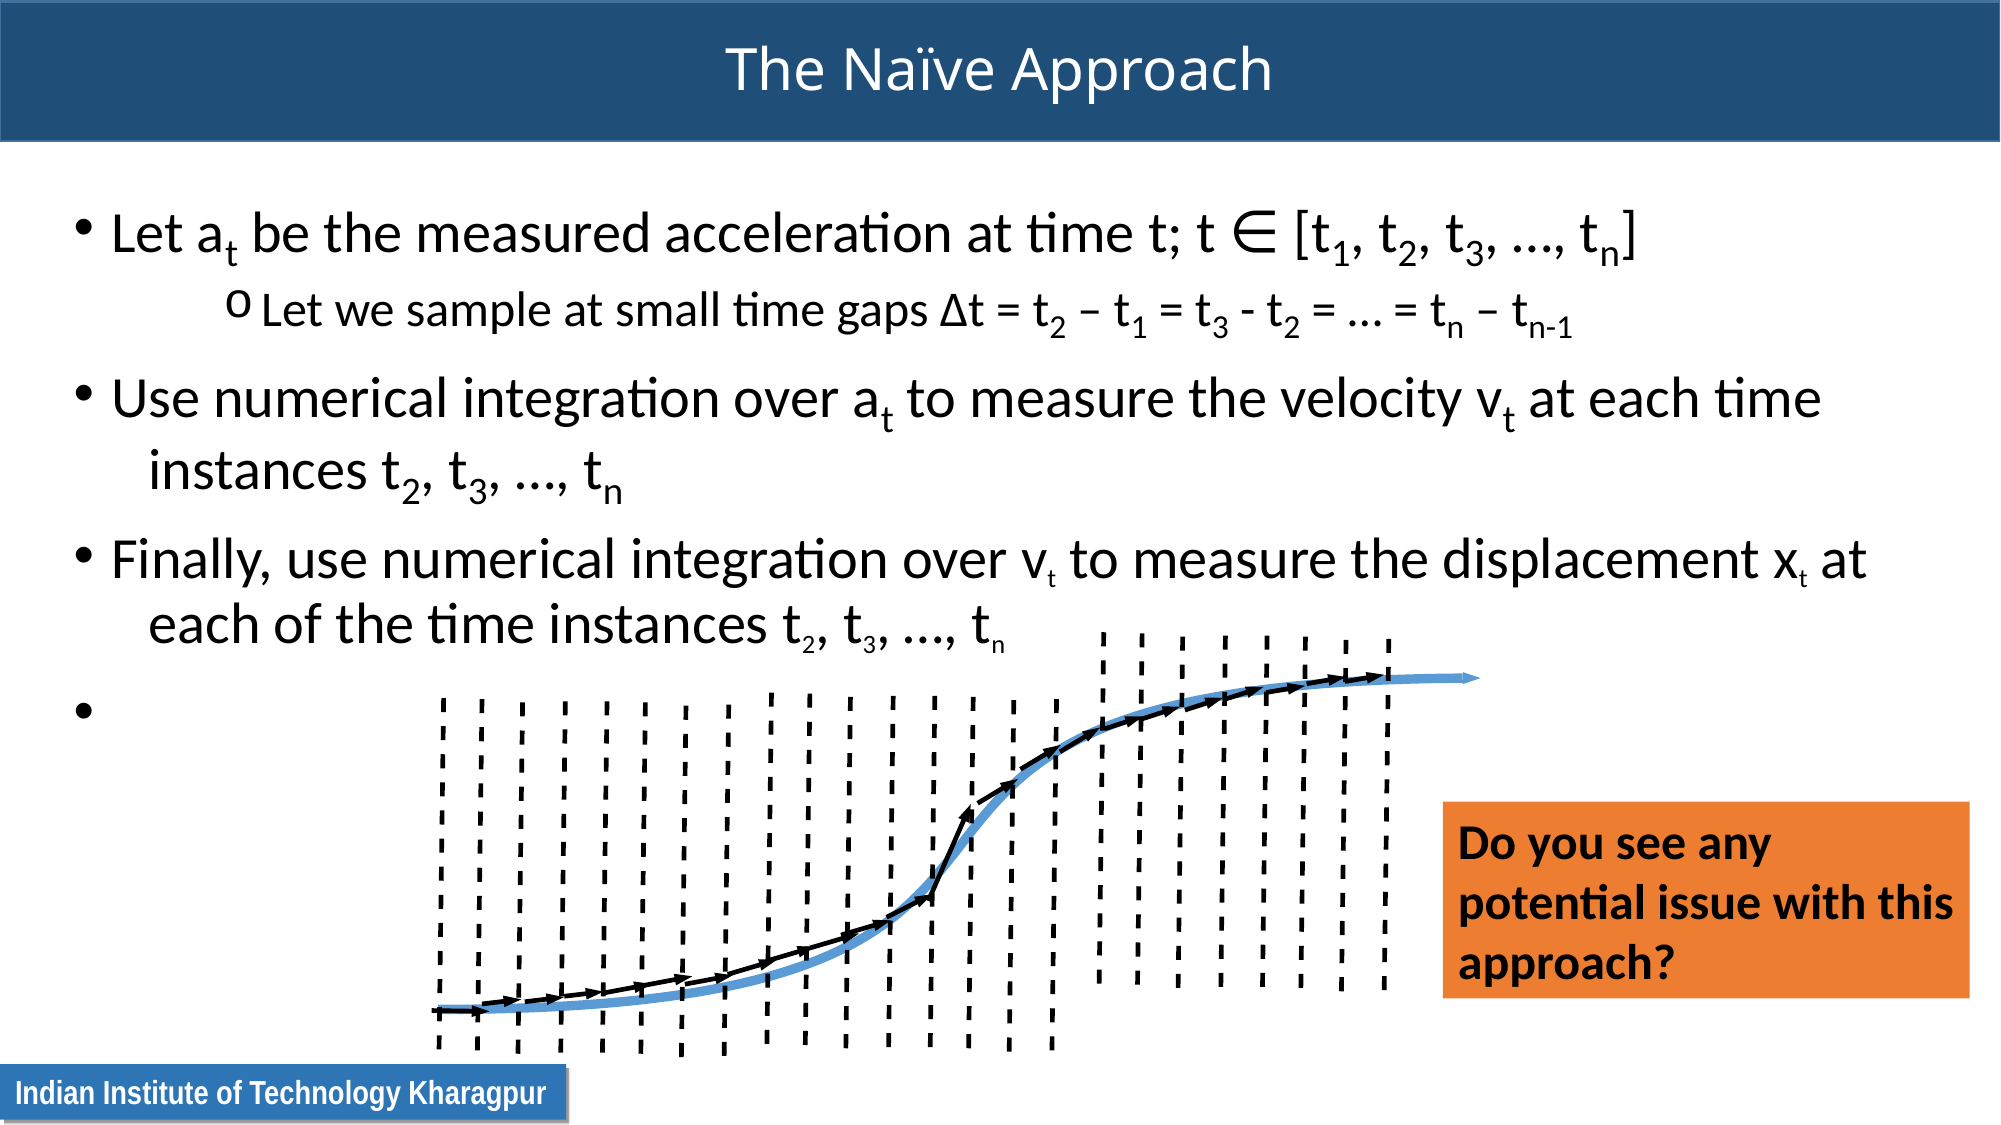

The Naïve Approach
# Let at be the measured acceleration at time t; t ∈ [t1, t2, t3, …, tn]
Let we sample at small time gaps Δt = t2 – t1 = t3 - t2 = … = tn – tn-1
Use numerical integration over at to measure the velocity vt at each time instances t2, t3, …, tn
Finally, use numerical integration over vt to measure the displacement xt at each of the time instances t2, t3, …, tn
Do you see any potential issue with this approach?